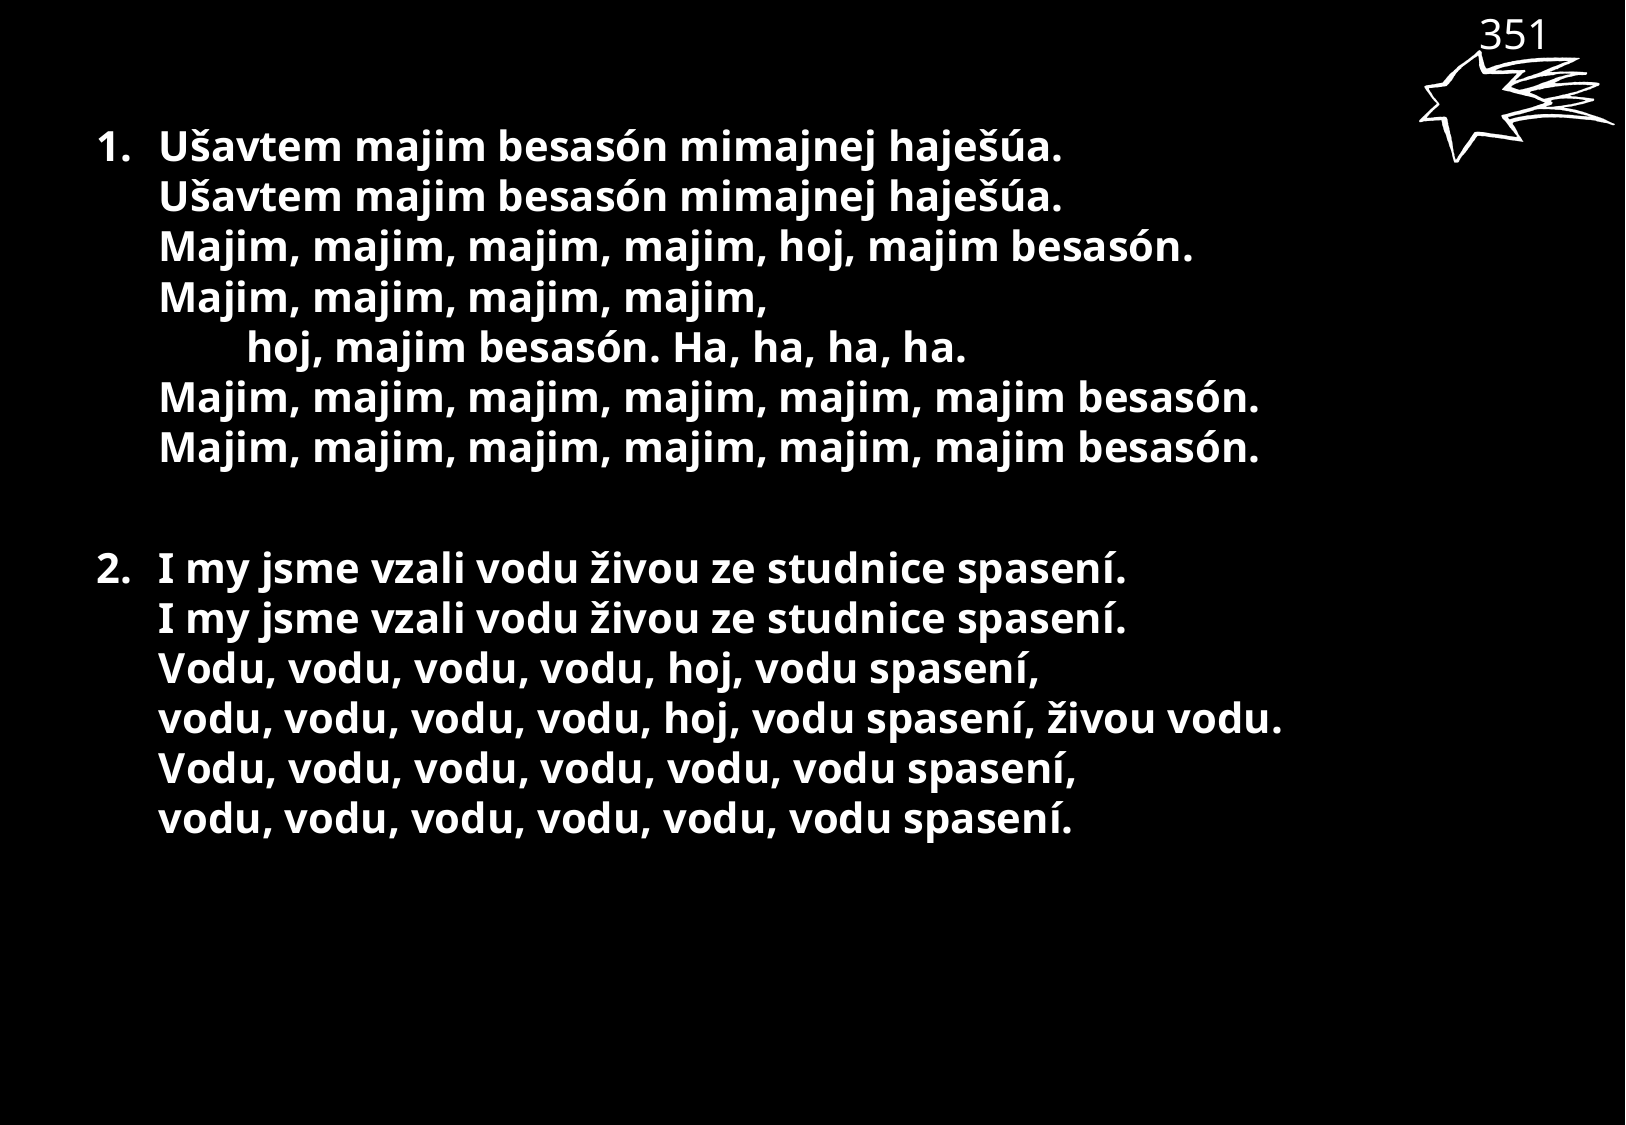

351
# Ušavtem majim besasón mimajnej haješúa. Ušavtem majim besasón mimajnej haješúa. Majim, majim, majim, majim, hoj, majim besasón. Majim, majim, majim, majim, hoj, majim besasón. Ha, ha, ha, ha. Majim, majim, majim, majim, majim, majim besasón. Majim, majim, majim, majim, majim, majim besasón.
2.	I my jsme vzali vodu živou ze studnice spasení.
I my jsme vzali vodu živou ze studnice spasení.
Vodu, vodu, vodu, vodu, hoj, vodu spasení,
vodu, vodu, vodu, vodu, hoj, vodu spasení, živou vodu.
Vodu, vodu, vodu, vodu, vodu, vodu spasení,
vodu, vodu, vodu, vodu, vodu, vodu spasení.